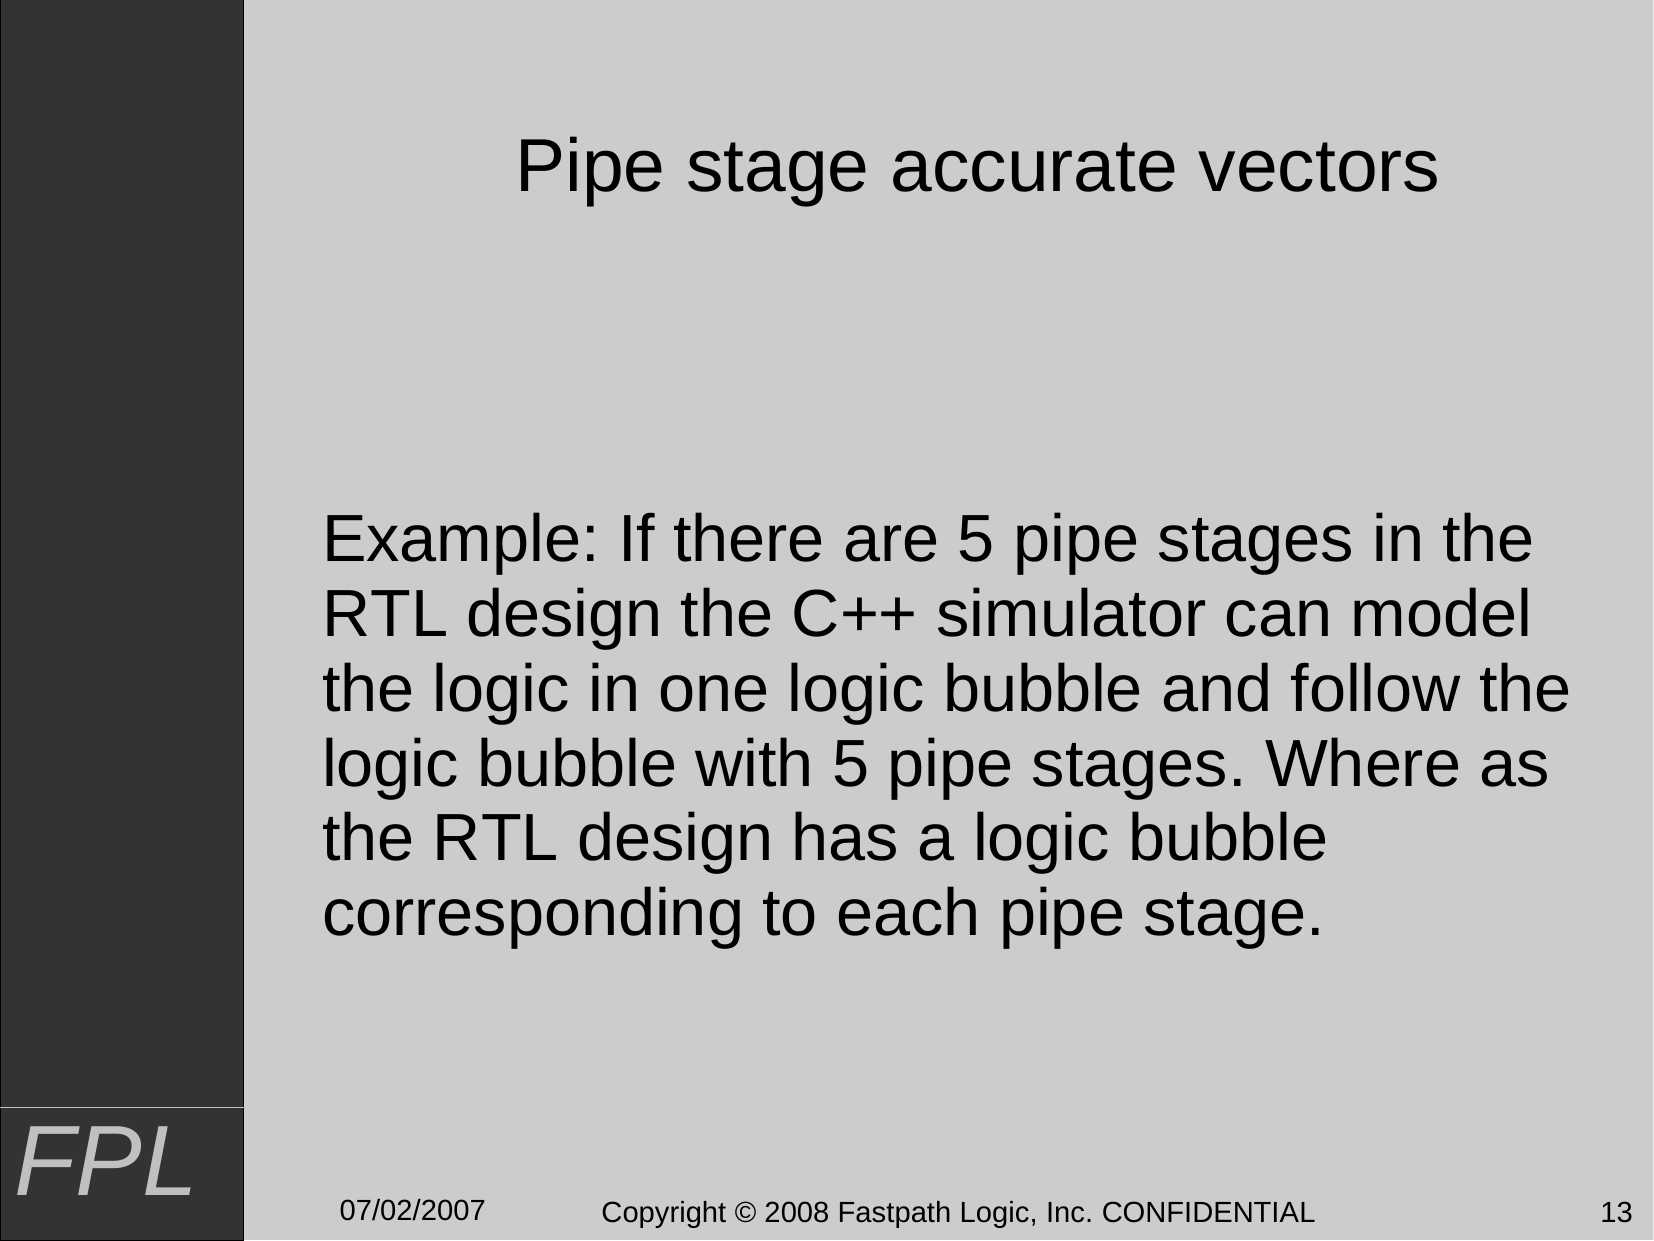

# Pipe stage accurate vectors
Example: If there are 5 pipe stages in the RTL design the C++ simulator can model the logic in one logic bubble and follow the logic bubble with 5 pipe stages. Where as the RTL design has a logic bubble corresponding to each pipe stage.
07/02/2007
13
© 2007 FASTPATH LOGIC INC.